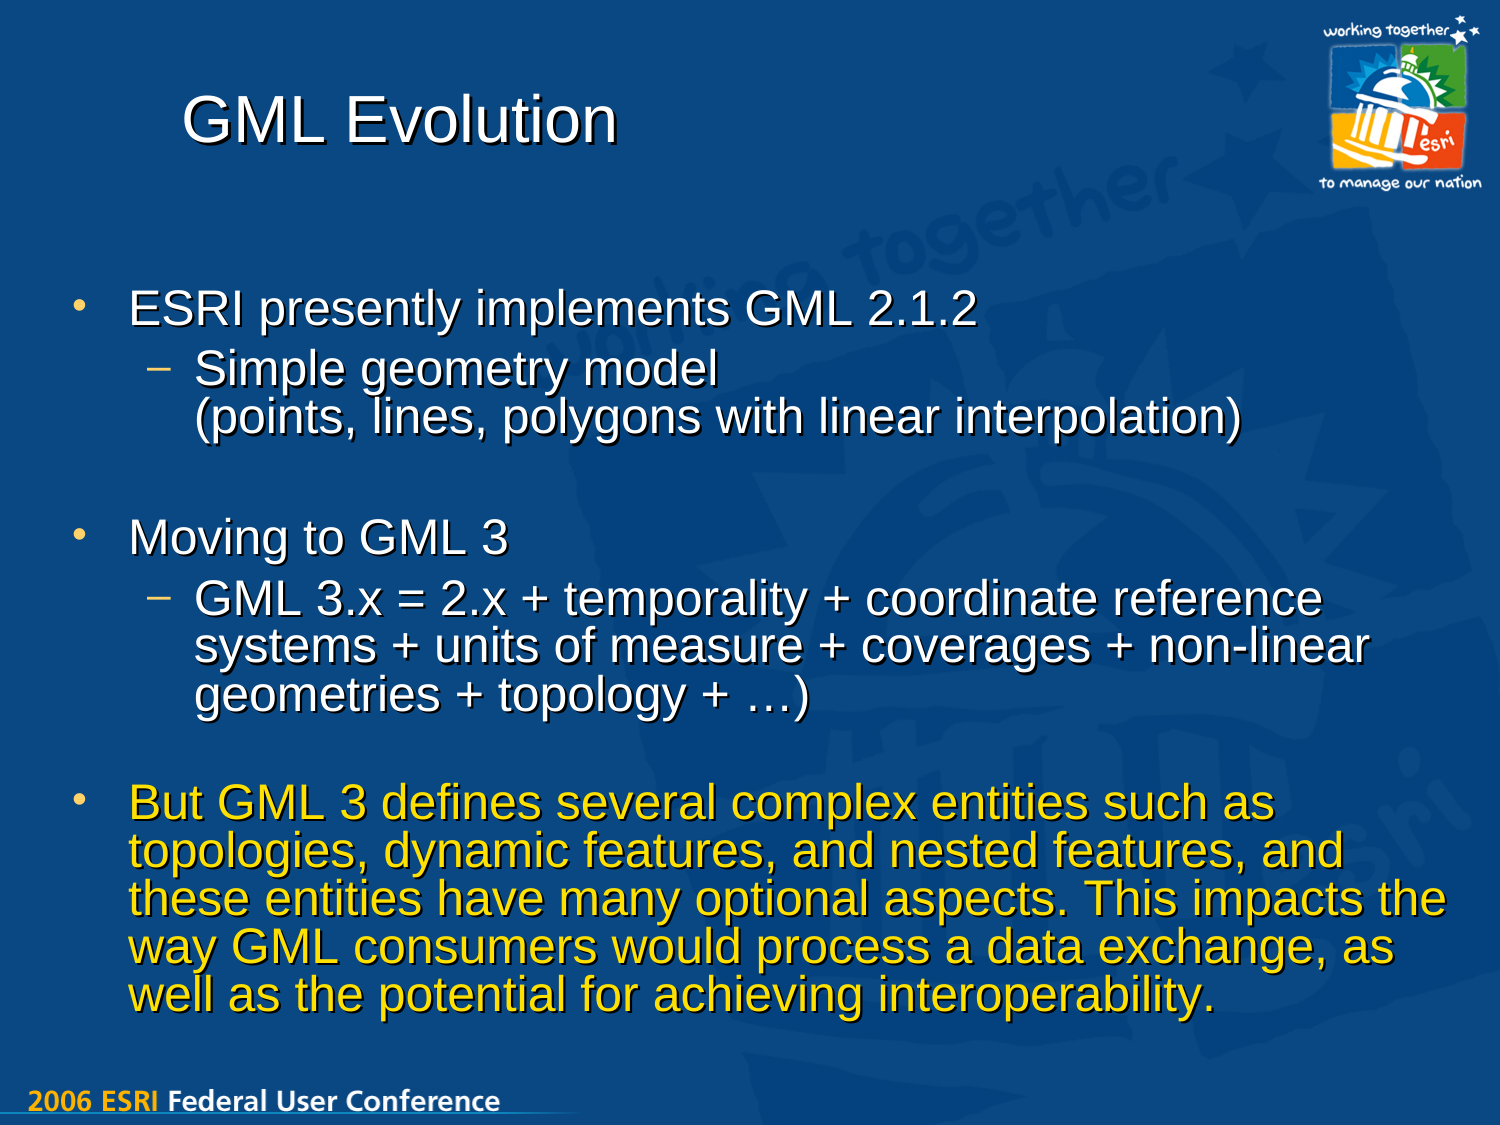

# GML Evolution
ESRI presently implements GML 2.1.2
Simple geometry model
(points, lines, polygons with linear interpolation)
Moving to GML 3
GML 3.x = 2.x + temporality + coordinate reference systems + units of measure + coverages + non-linear geometries + topology + …)
But GML 3 defines several complex entities such as topologies, dynamic features, and nested features, and these entities have many optional aspects. This impacts the way GML consumers would process a data exchange, as well as the potential for achieving interoperability.